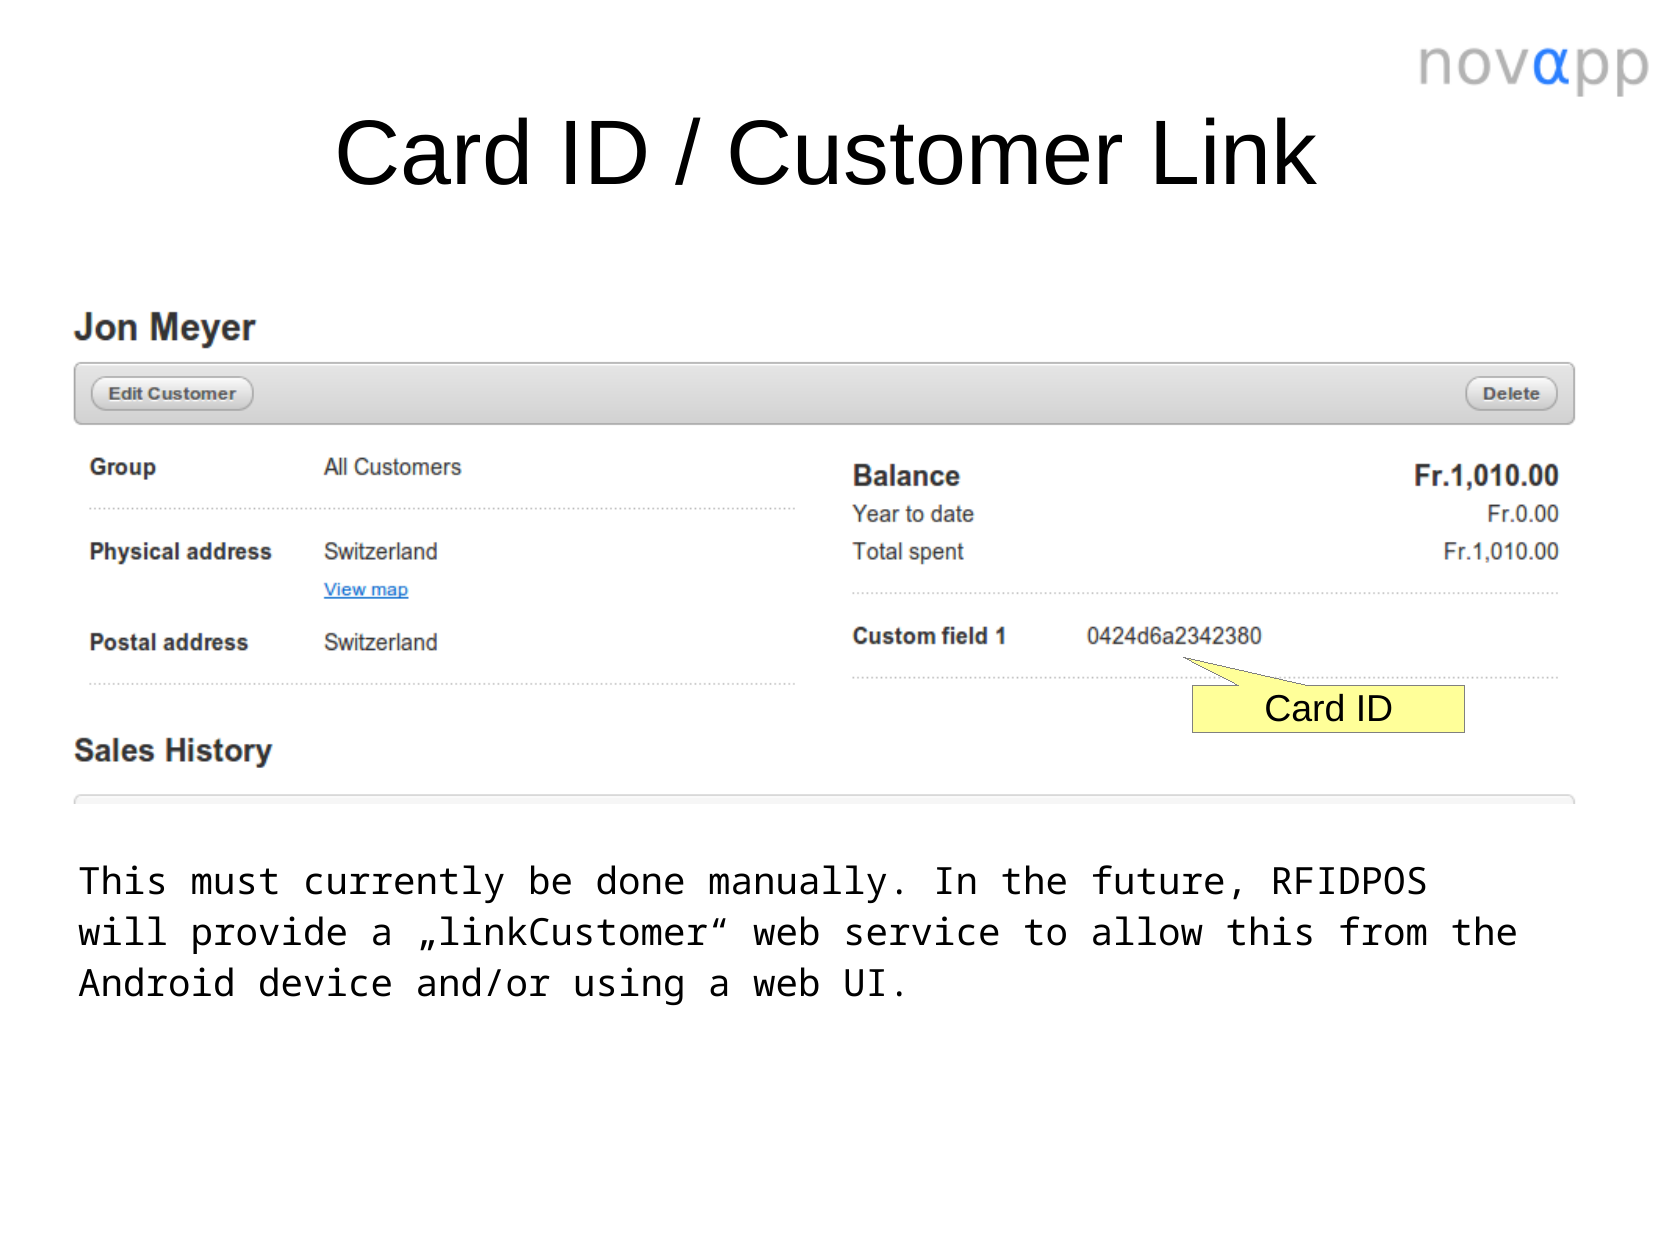

# Card ID / Customer Link
Card ID
This must currently be done manually. In the future, RFIDPOS
will provide a „linkCustomer“ web service to allow this from the
Android device and/or using a web UI.